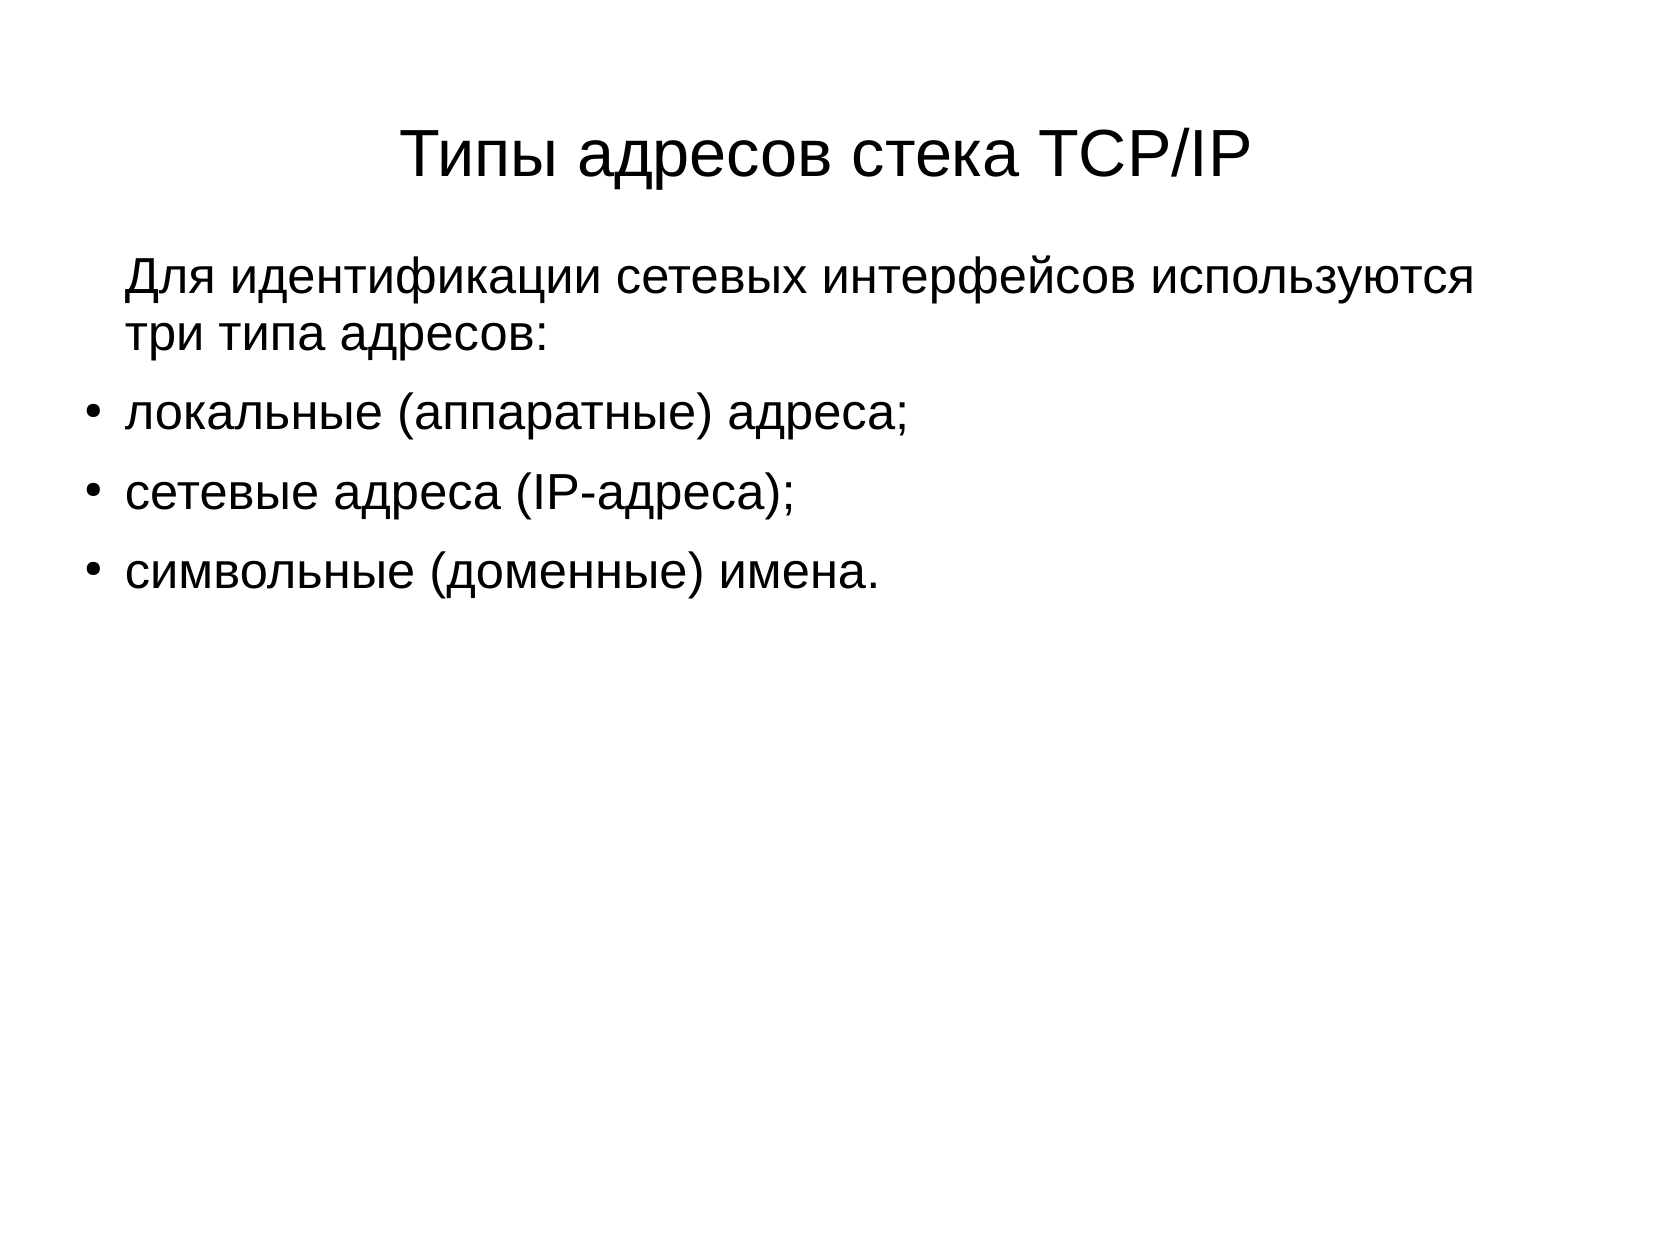

# Типы адресов стека TCP/IP
Для идентификации сетевых интерфейсов используются три типа адресов:
локальные (аппаратные) адреса;
сетевые адреса (IР-адреса);
символьные (доменные) имена.